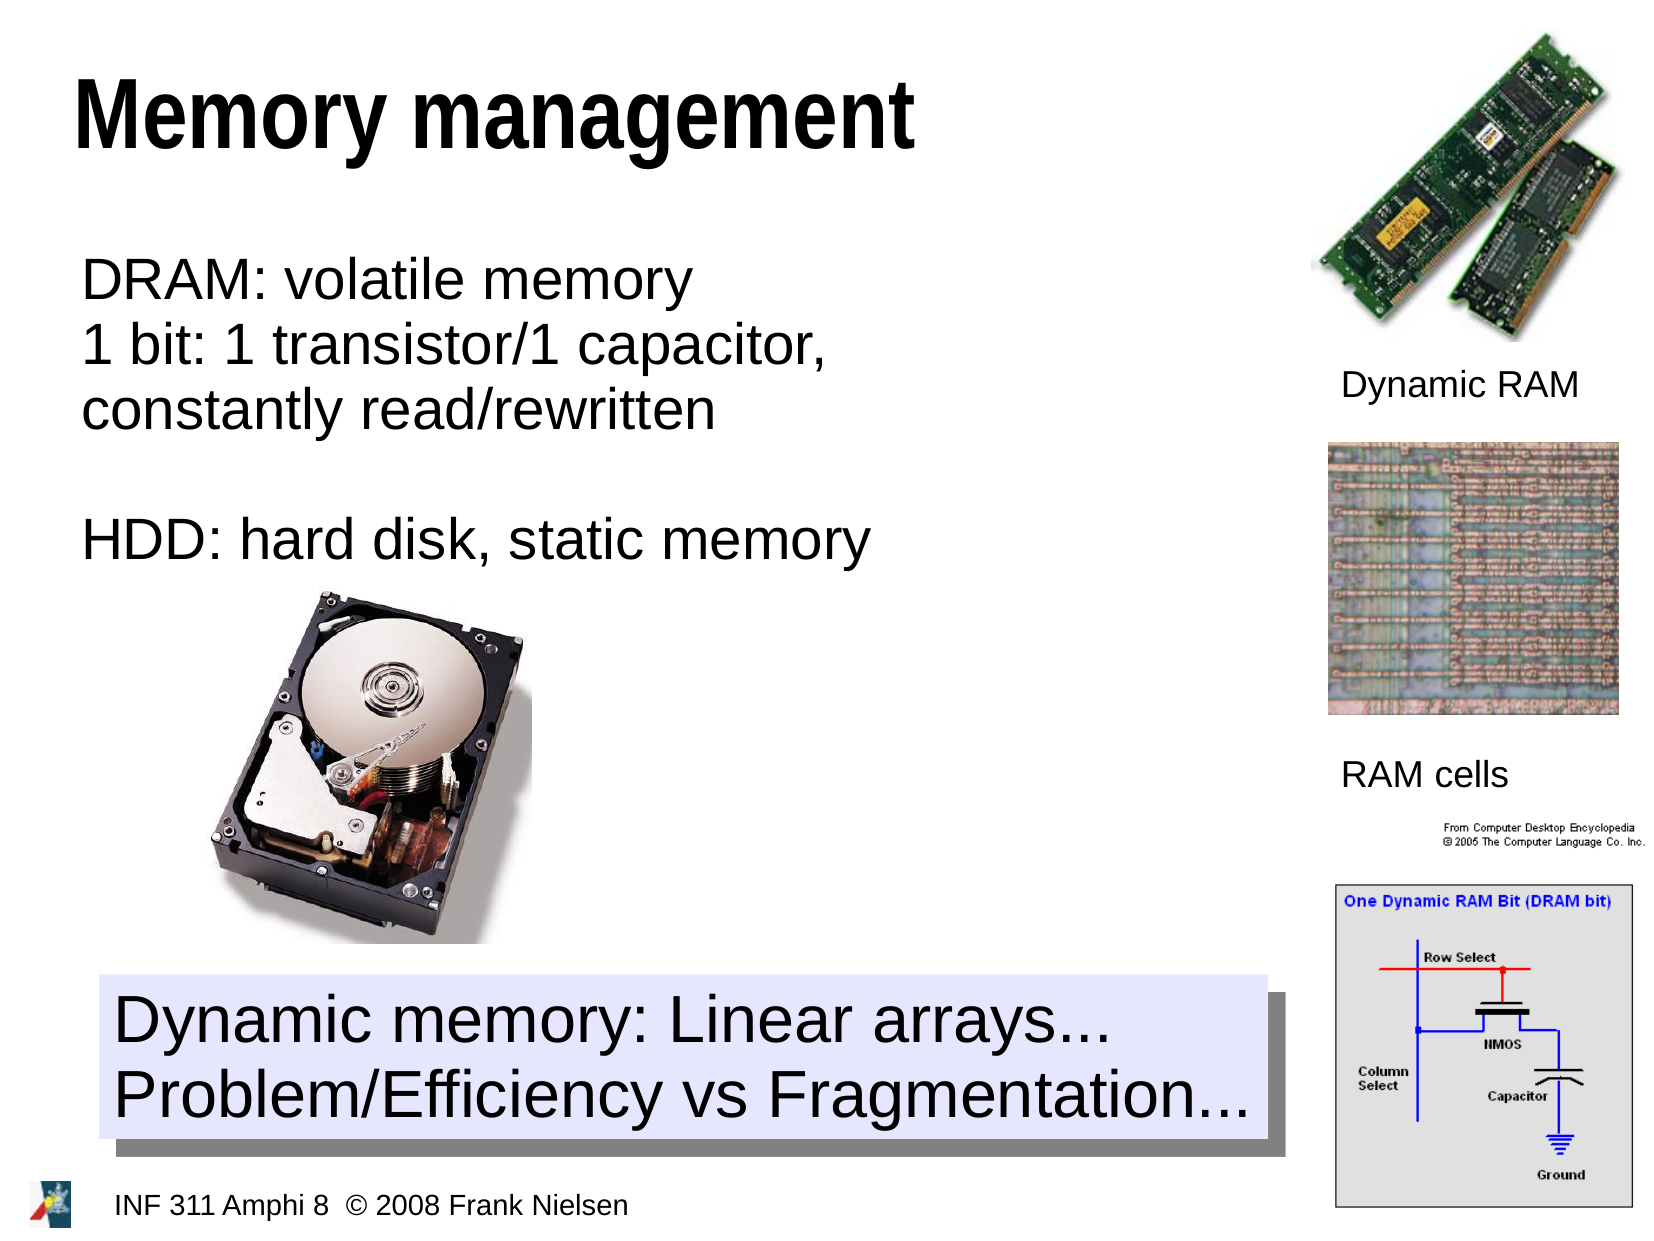

Memory management
DRAM: volatile memory
1 bit: 1 transistor/1 capacitor,
constantly read/rewritten
HDD: hard disk, static memory
Dynamic RAM
RAM cells
Dynamic memory: Linear arrays...
Problem/Efficiency vs Fragmentation...